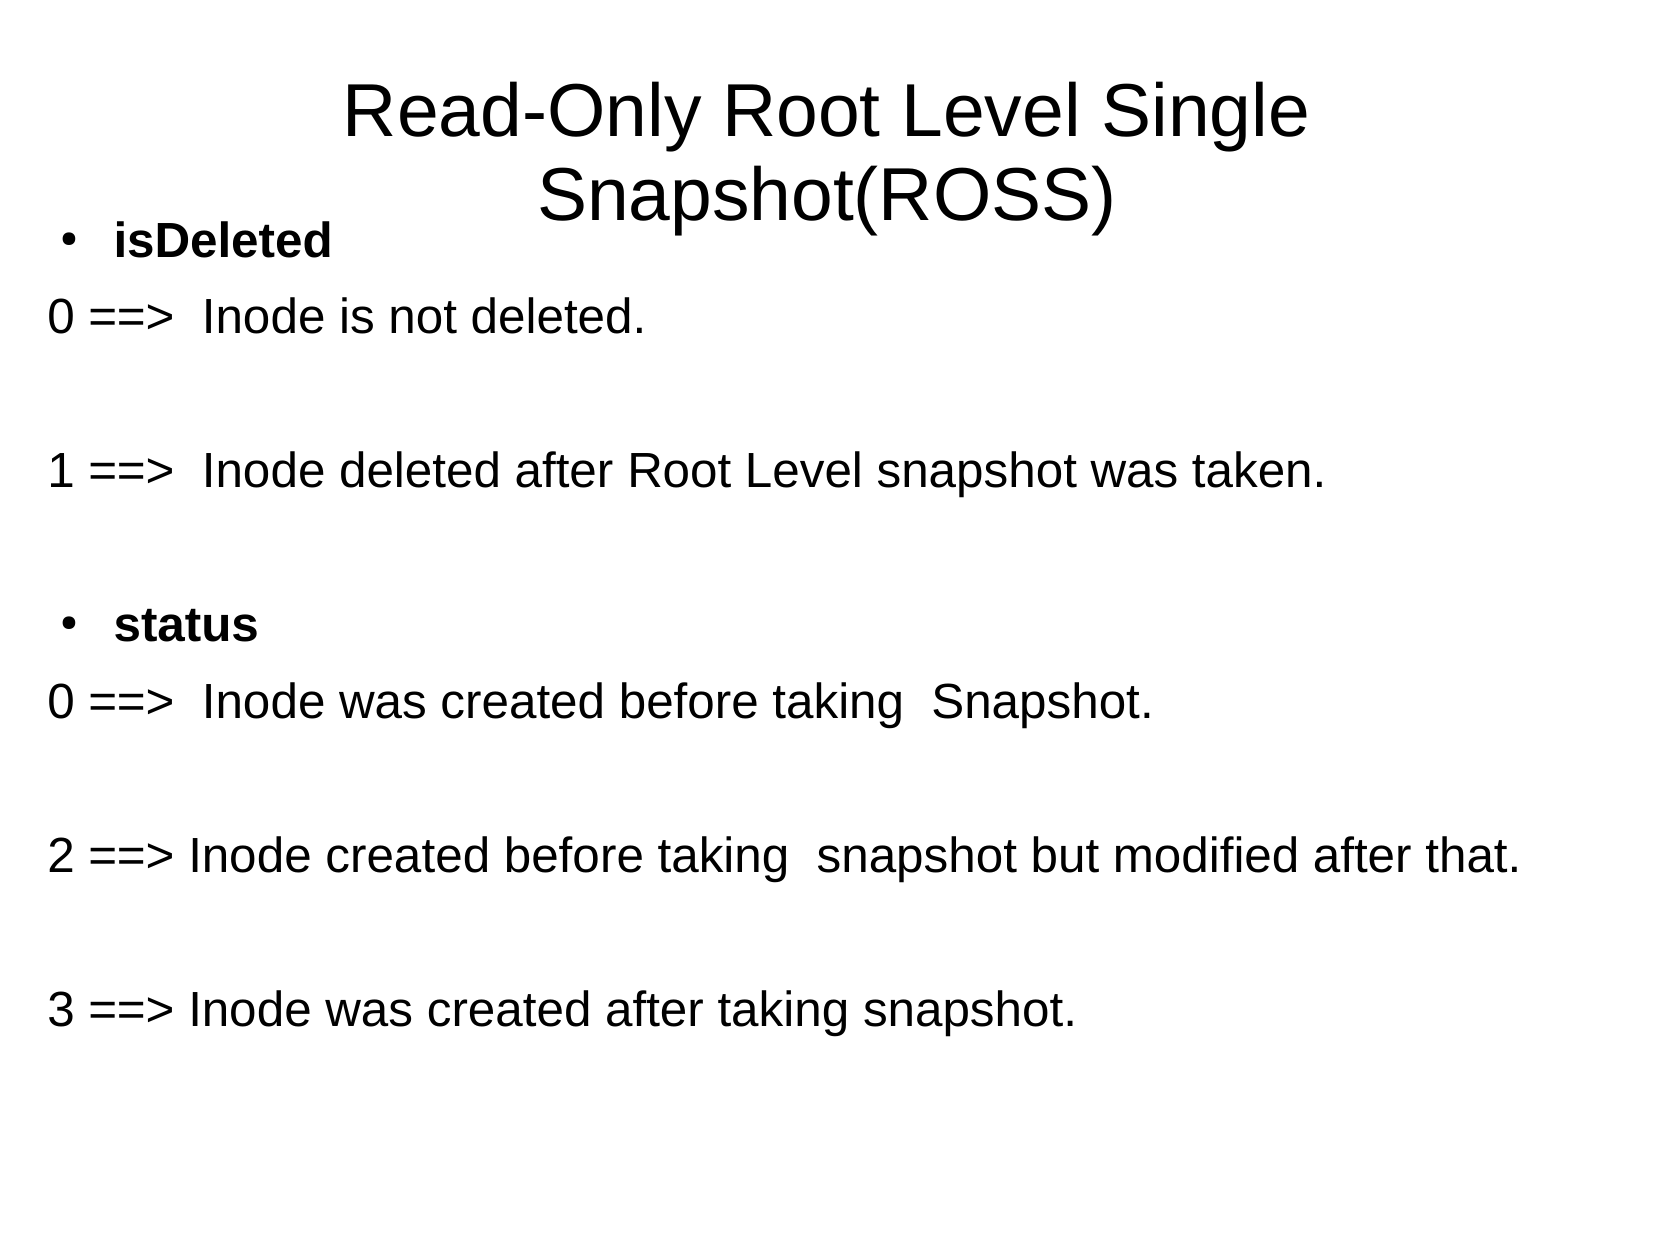

# Read-Only Root Level Single Snapshot(ROSS)
 isDeleted
0 ==> Inode is not deleted.
1 ==> Inode deleted after Root Level snapshot was taken.
 status
0 ==> Inode was created before taking Snapshot.
2 ==> Inode created before taking snapshot but modified after that.
3 ==> Inode was created after taking snapshot.